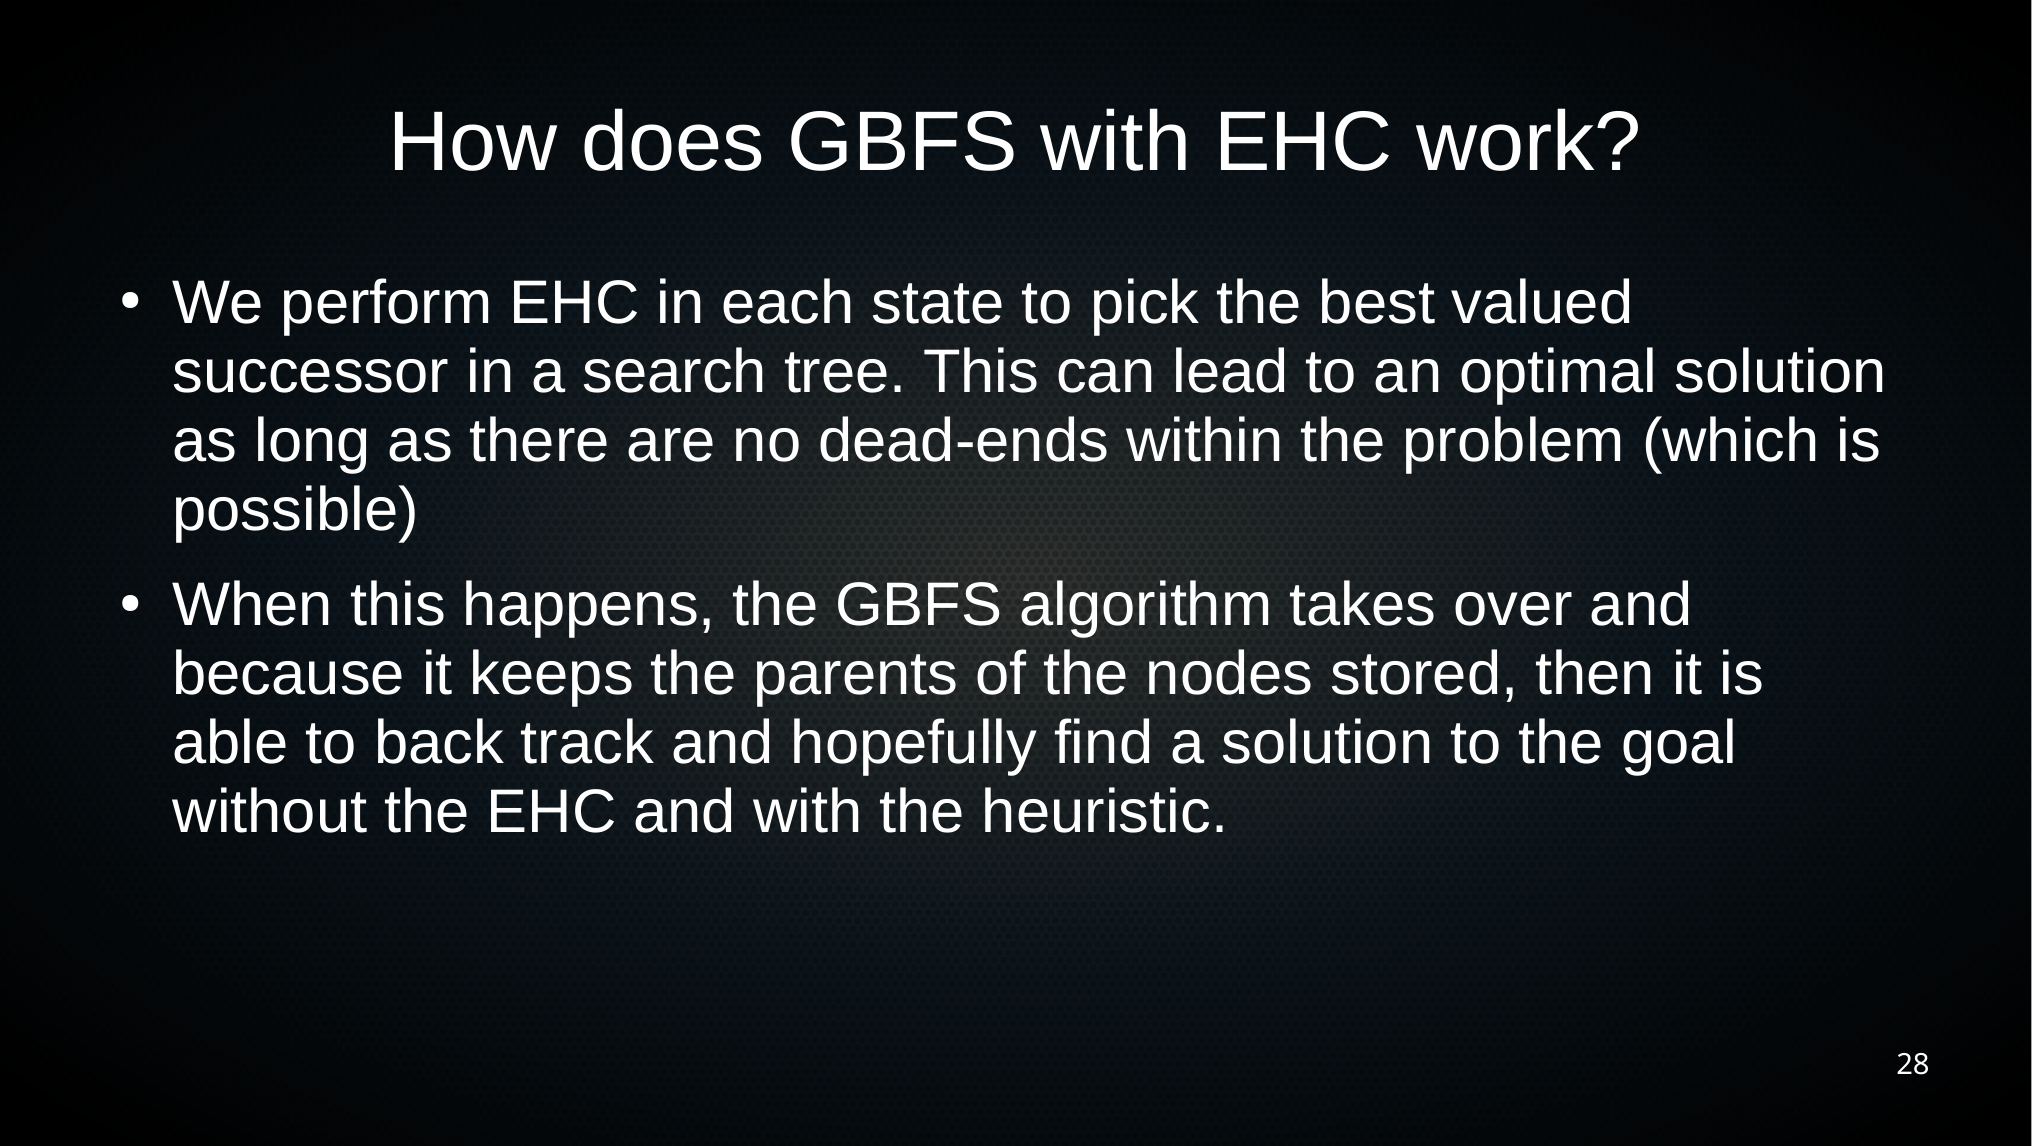

# How does GBFS with EHC work?
We perform EHC in each state to pick the best valued successor in a search tree. This can lead to an optimal solution as long as there are no dead-ends within the problem (which is possible)
When this happens, the GBFS algorithm takes over and because it keeps the parents of the nodes stored, then it is able to back track and hopefully find a solution to the goal without the EHC and with the heuristic.
28